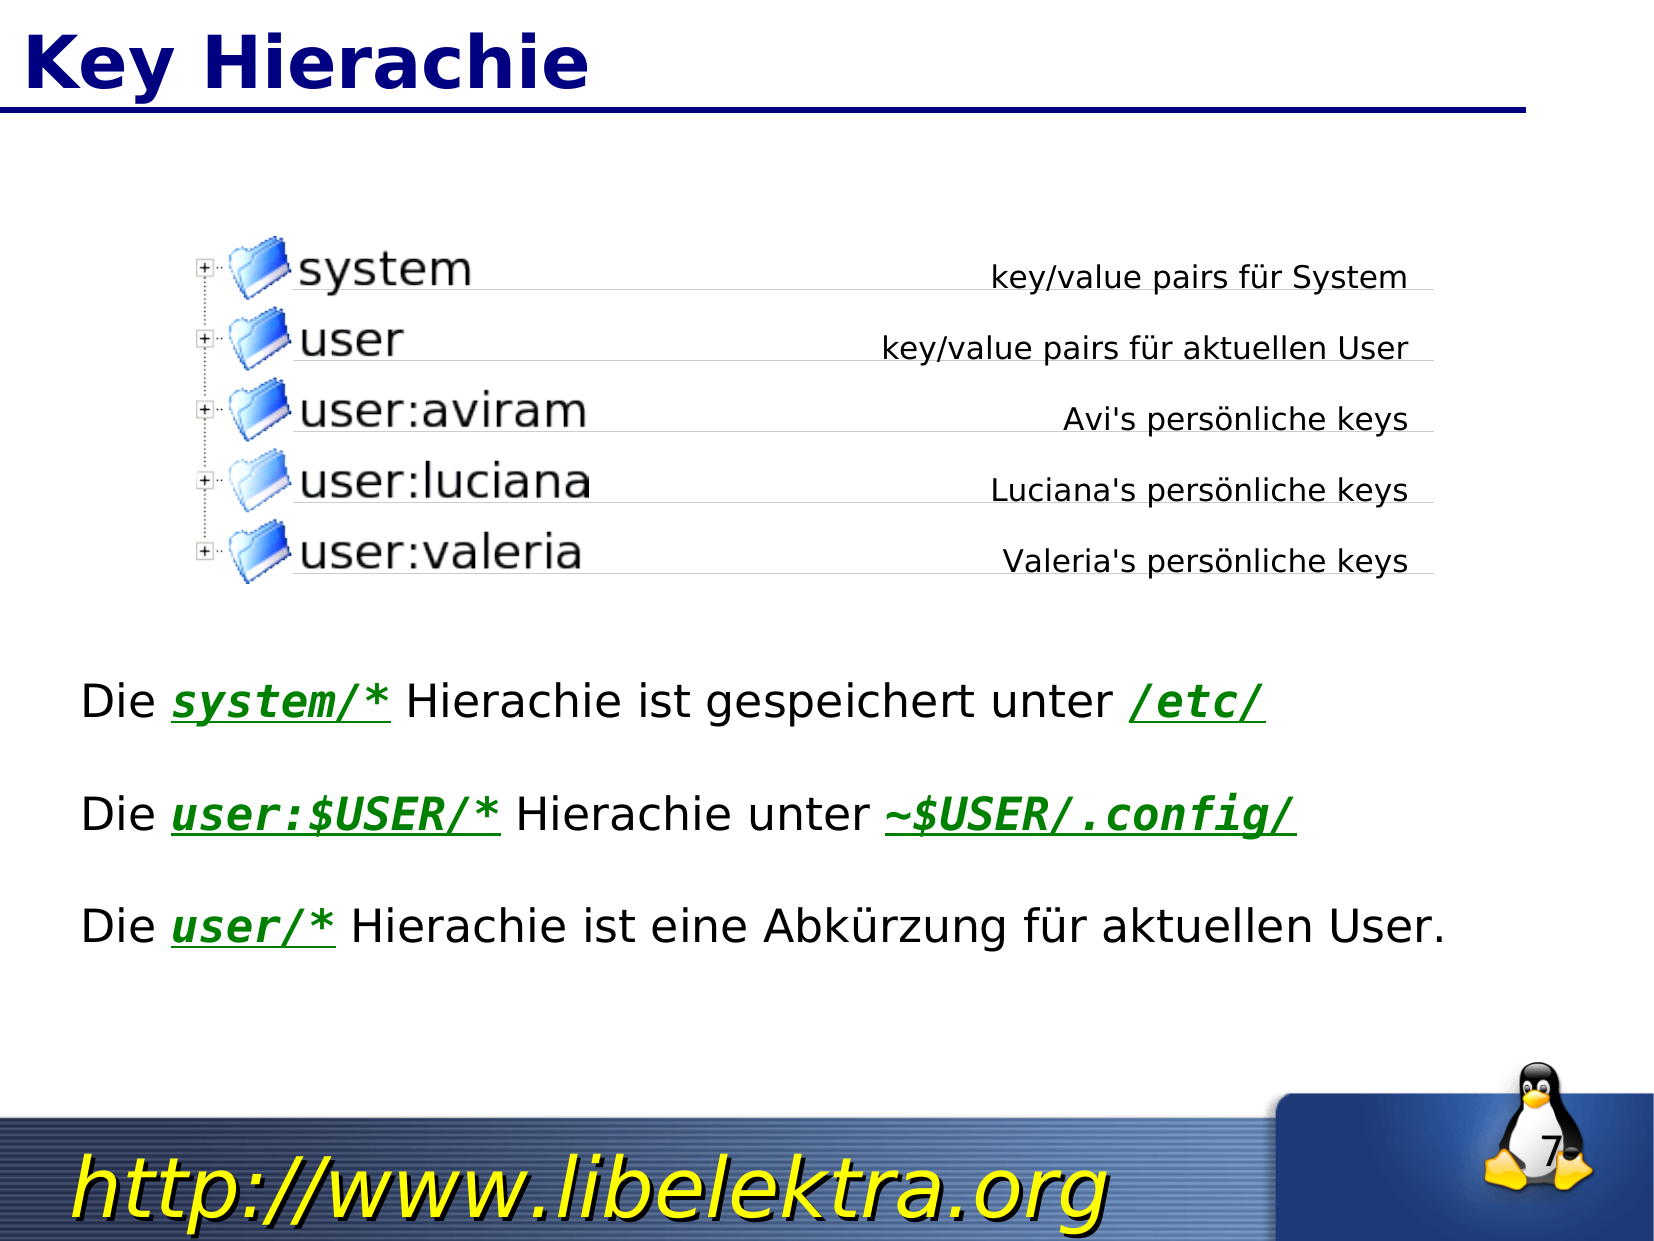

Key Hierachie
key/value pairs für System
key/value pairs für aktuellen User
Avi's persönliche keys
Luciana's persönliche keys
Valeria's persönliche keys
# Die system/* Hierachie ist gespeichert unter /etc/
Die user:$USER/* Hierachie unter ~$USER/.config/
Die user/* Hierachie ist eine Abkürzung für aktuellen User.